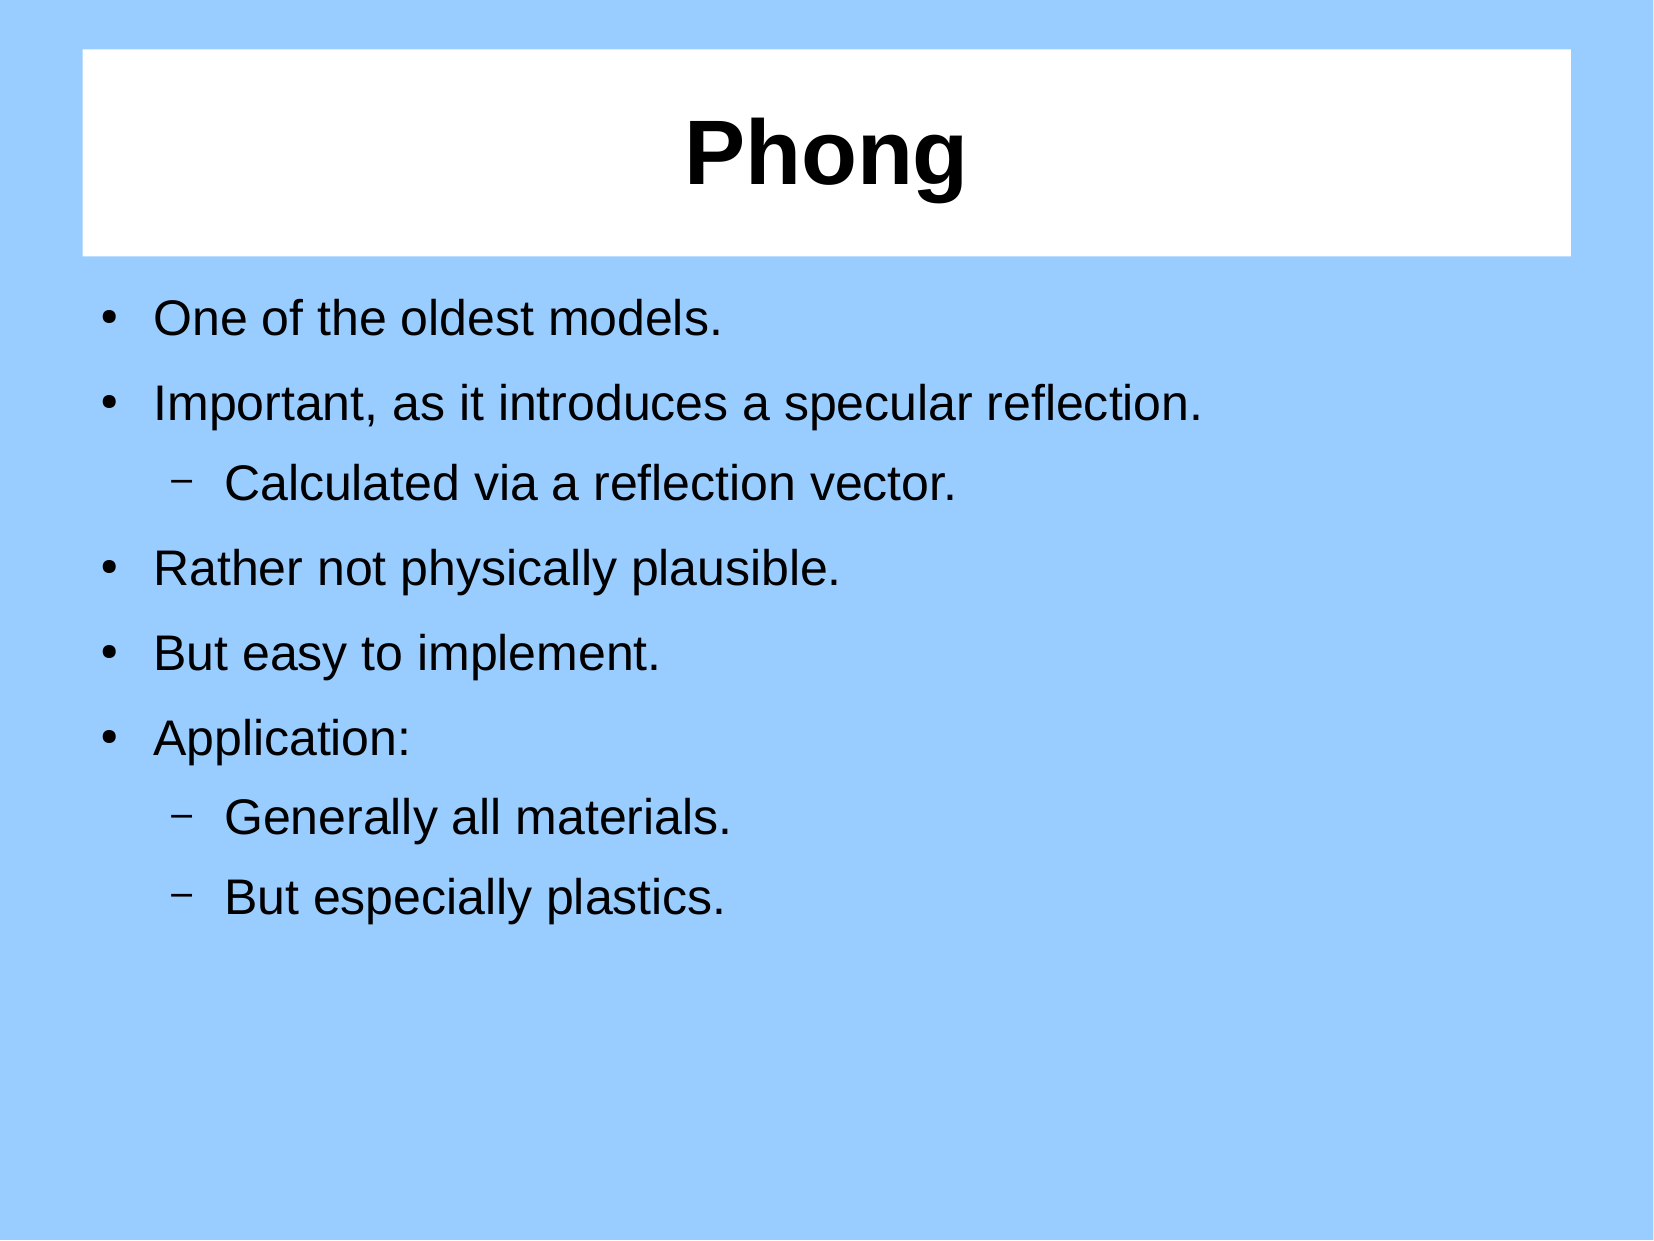

# Phong
One of the oldest models.
Important, as it introduces a specular reflection.
Calculated via a reflection vector.
Rather not physically plausible.
But easy to implement.
Application:
Generally all materials.
But especially plastics.